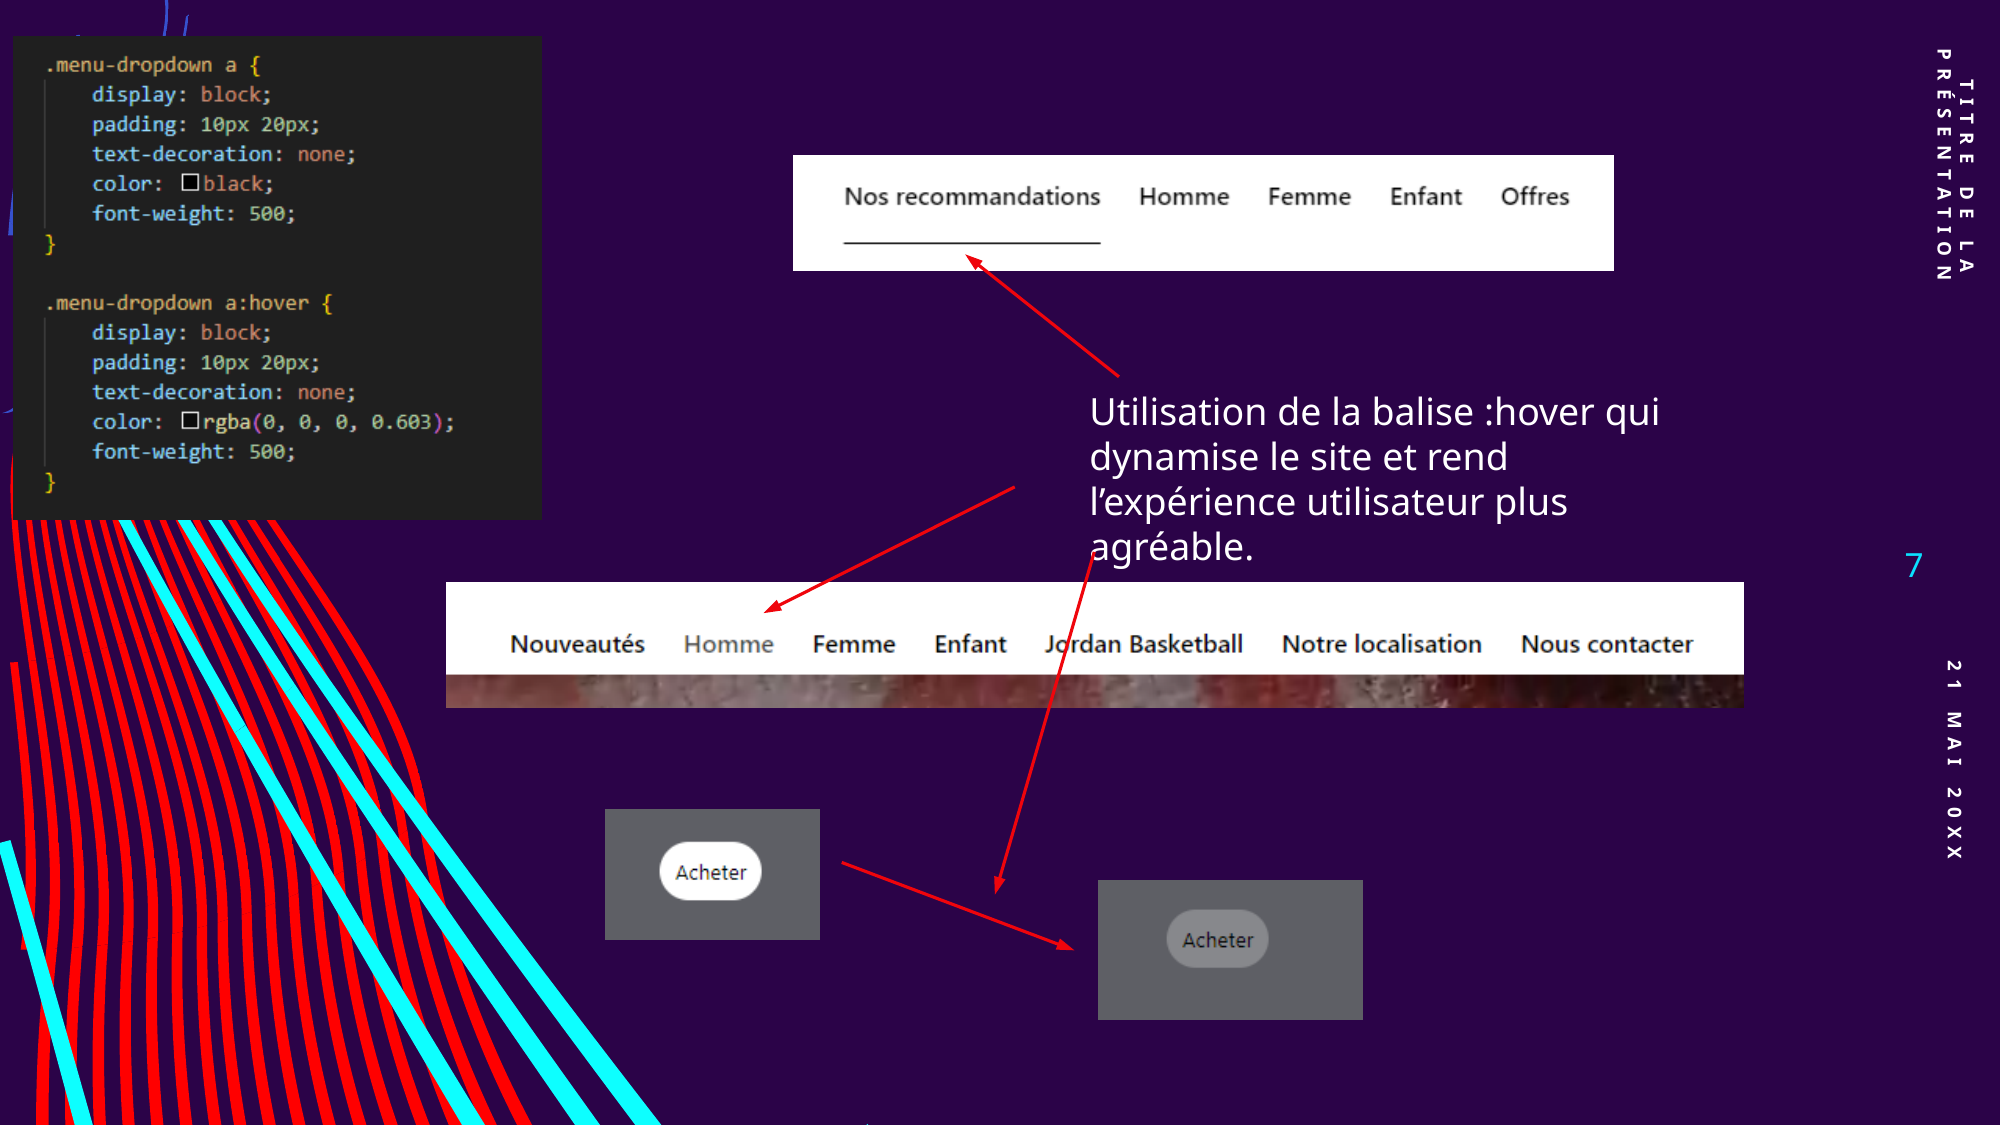

TITRE DE LA PRÉSENTATION
Utilisation de la balise :hover qui dynamise le site et rend l’expérience utilisateur plus agréable.
21 mai 20XX